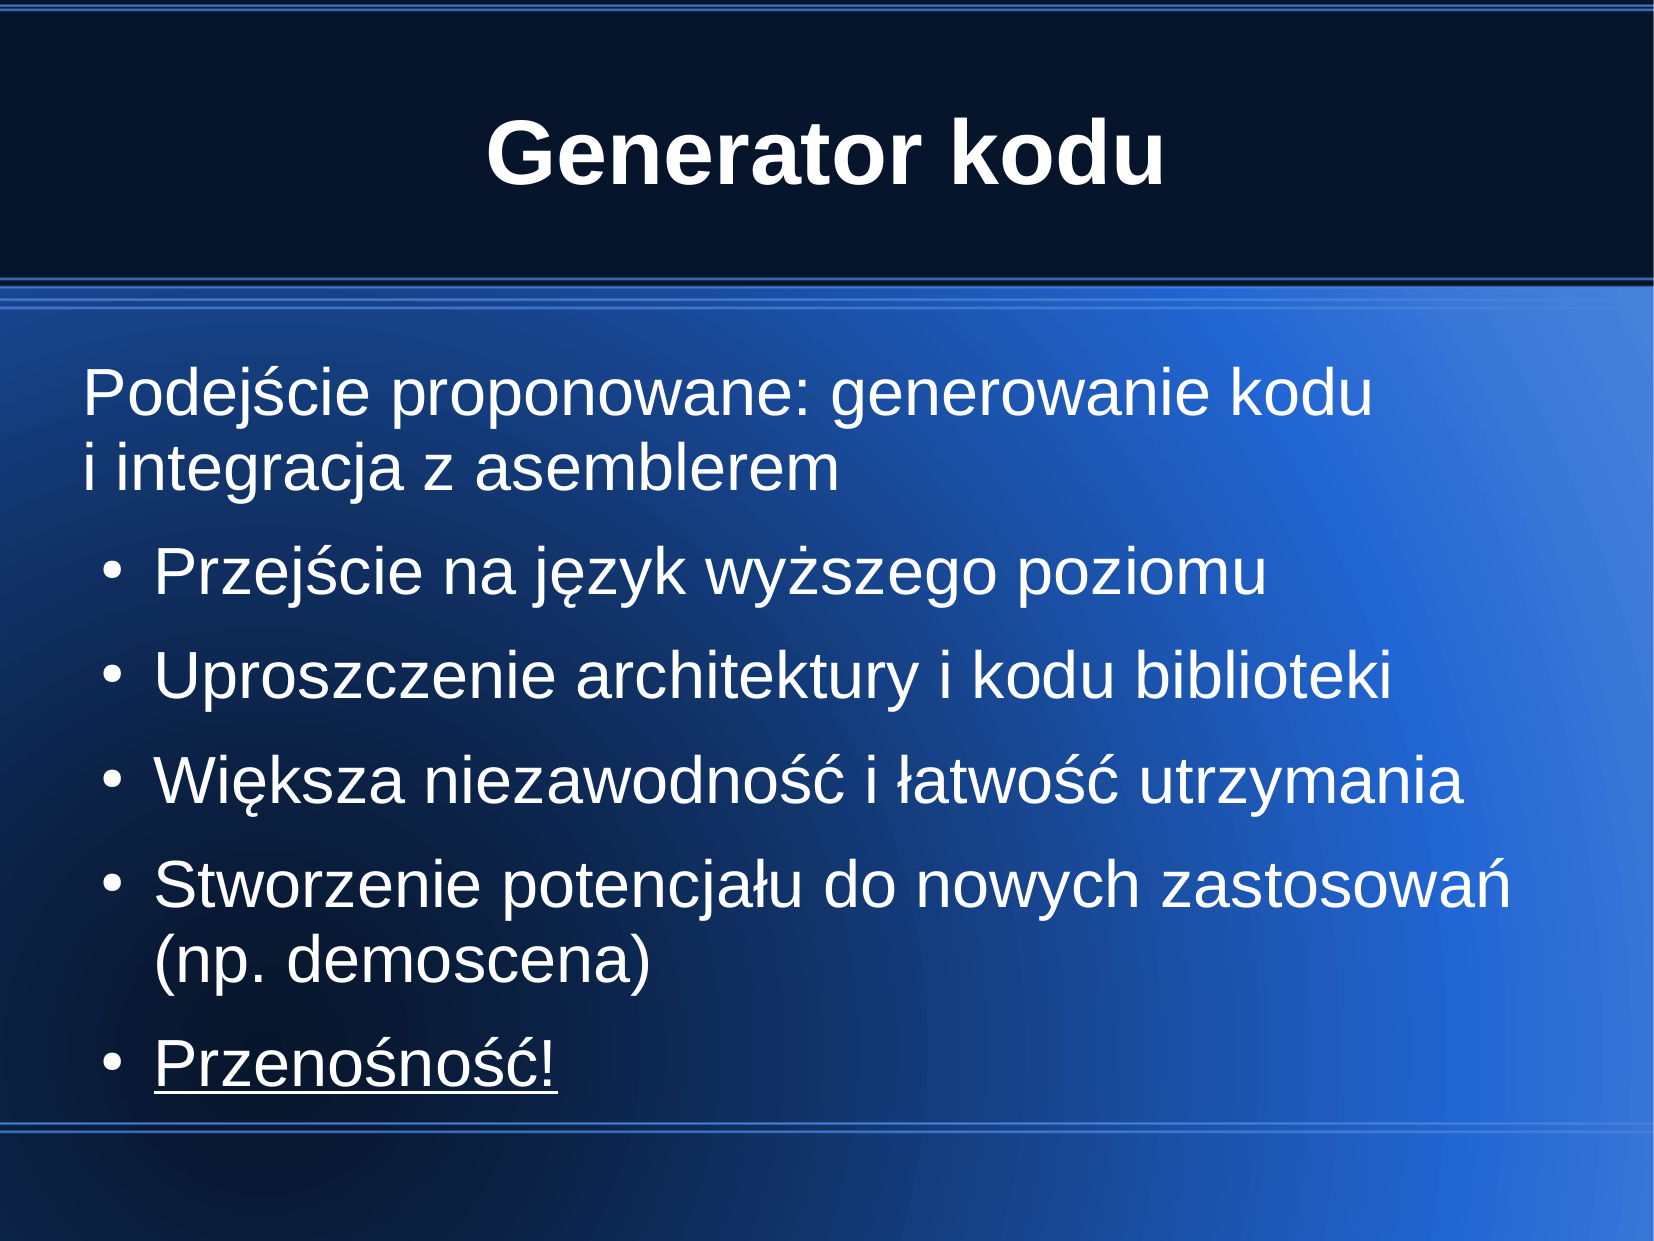

# Generator kodu
Podejście proponowane: generowanie kodu i integracja z asemblerem
Przejście na język wyższego poziomu
Uproszczenie architektury i kodu biblioteki
Większa niezawodność i łatwość utrzymania
Stworzenie potencjału do nowych zastosowań (np. demoscena)
Przenośność!